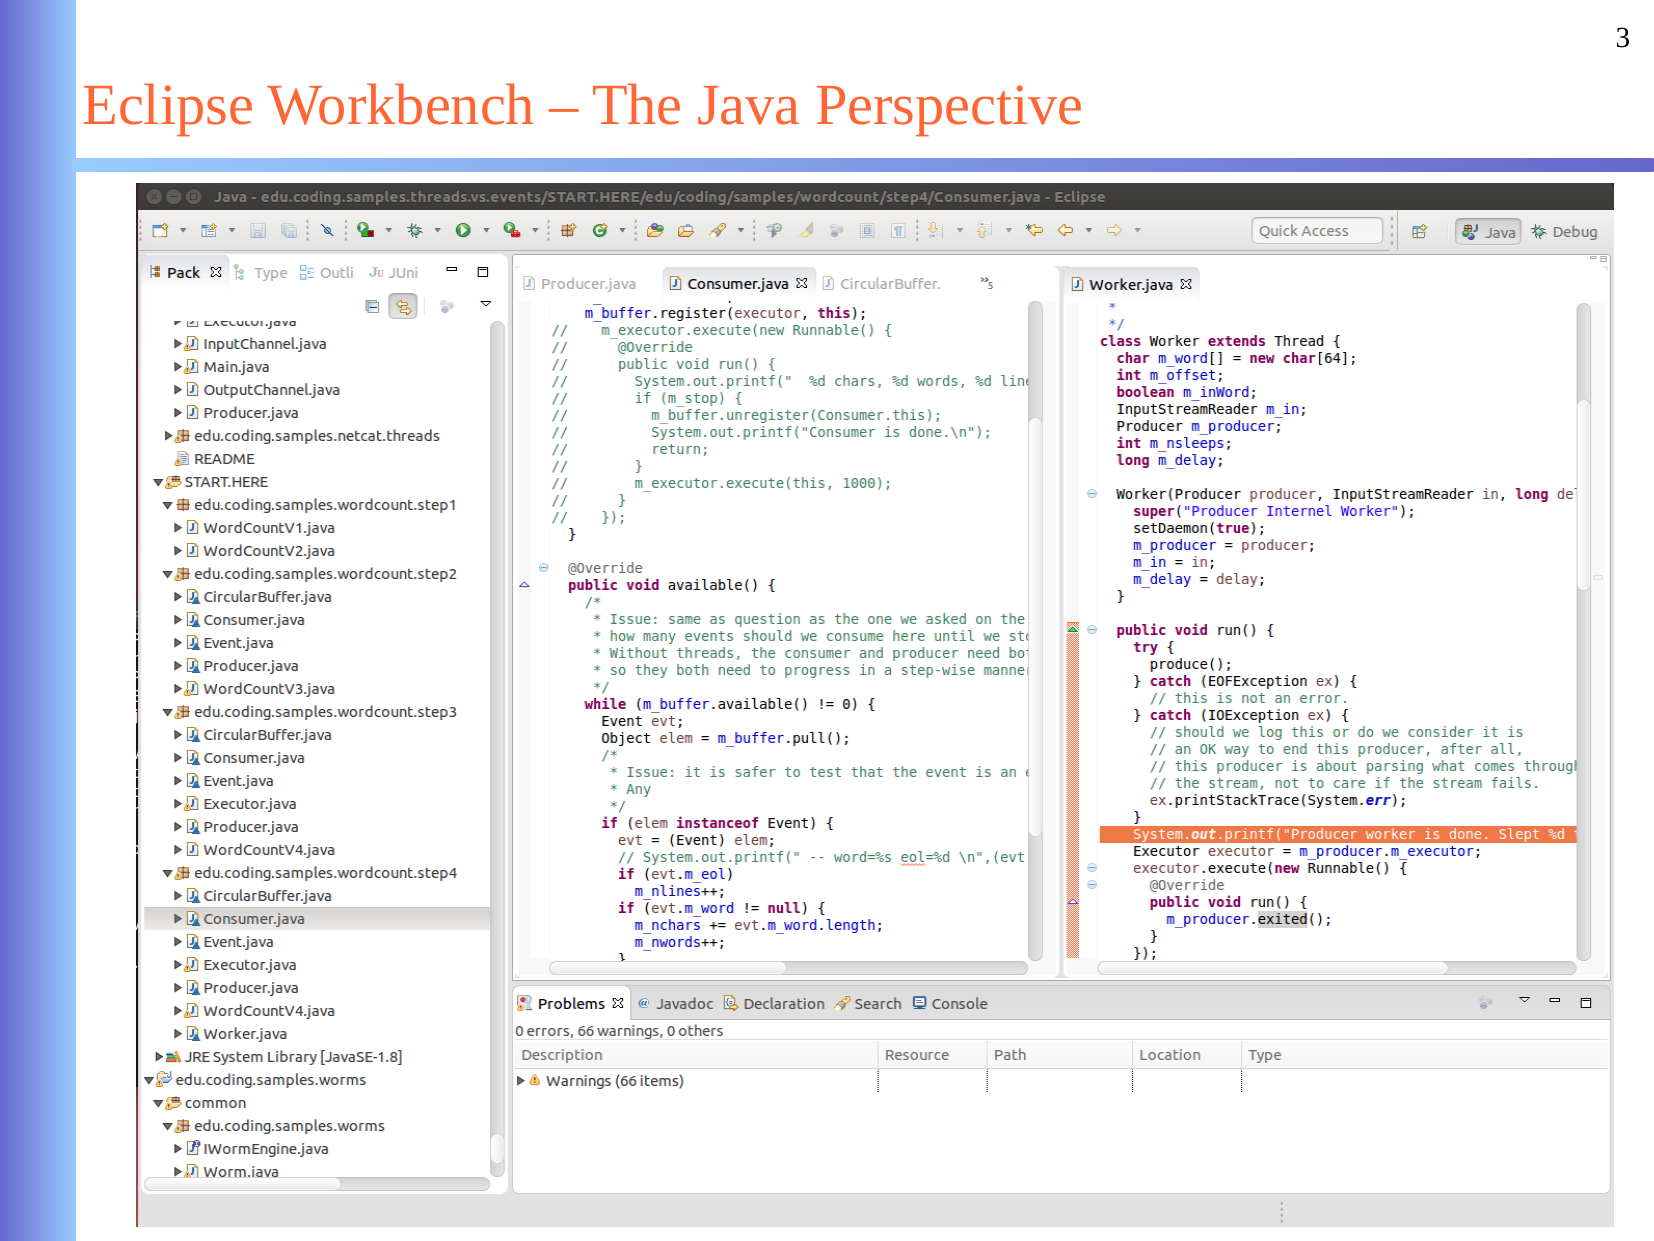

3
# Eclipse Workbench – The Java Perspective